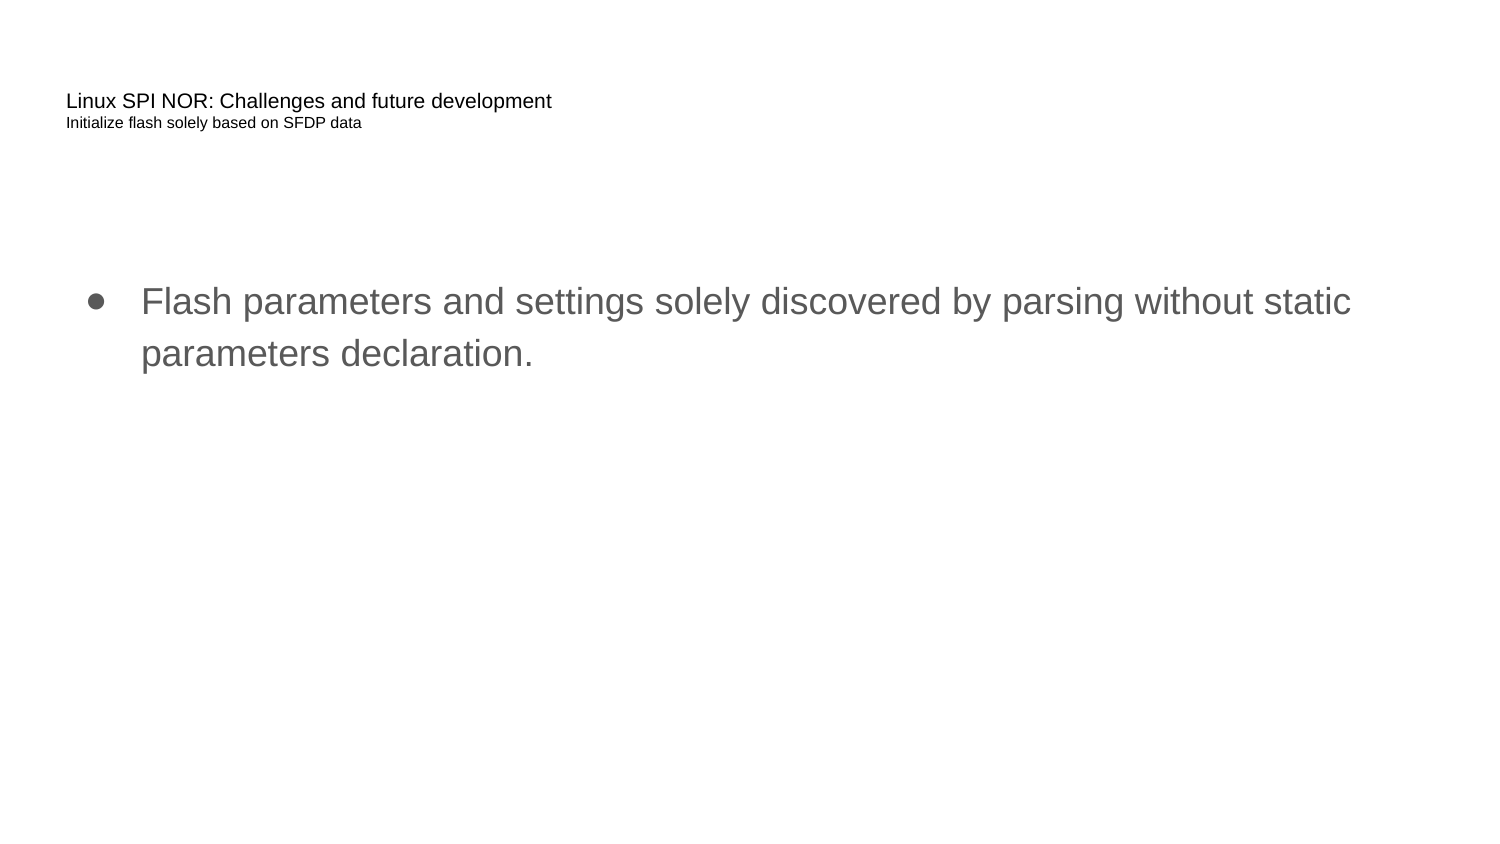

# Linux SPI NOR: Challenges and future development Initialize flash solely based on SFDP data
Flash parameters and settings solely discovered by parsing without static parameters declaration.